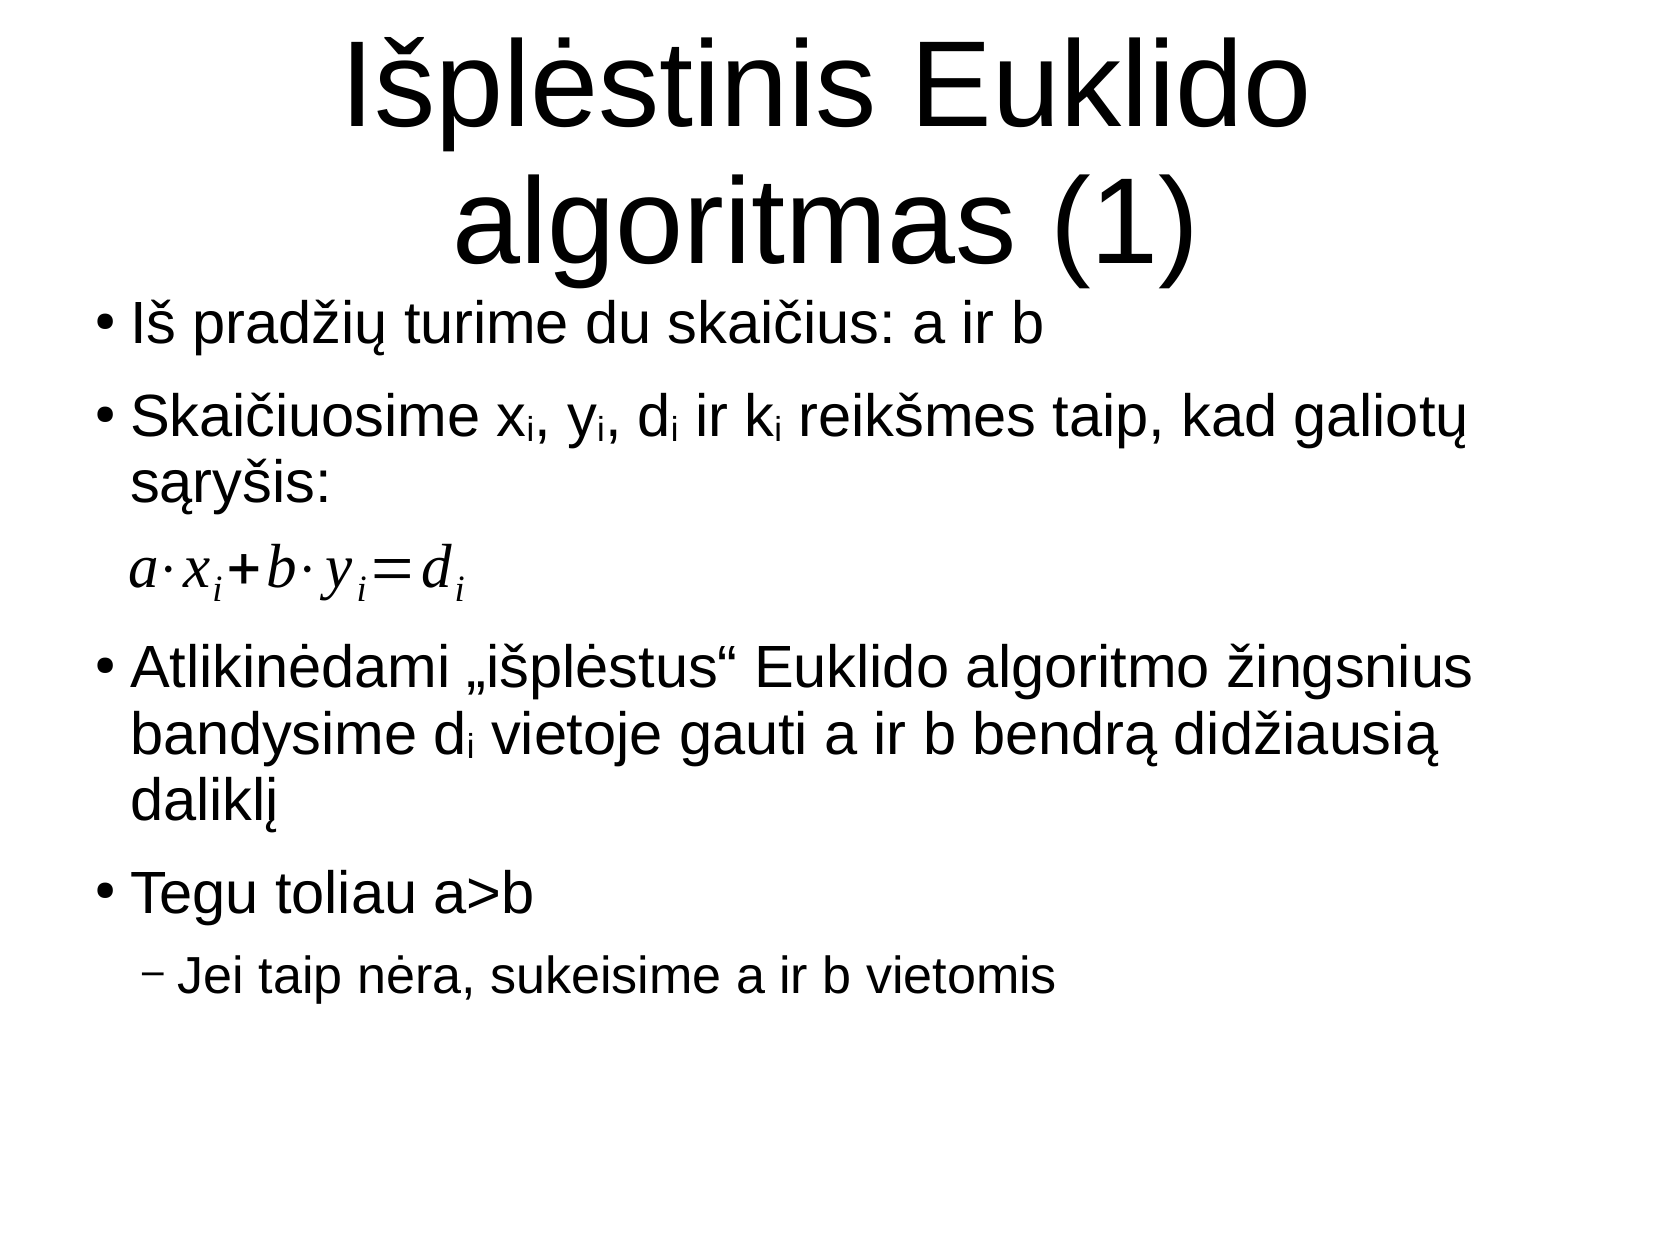

# Išplėstinis Euklido algoritmas (1)
Iš pradžių turime du skaičius: a ir b
Skaičiuosime xi, yi, di ir ki reikšmes taip, kad galiotų sąryšis:
Atlikinėdami „išplėstus“ Euklido algoritmo žingsnius bandysime di vietoje gauti a ir b bendrą didžiausią daliklį
Tegu toliau a>b
Jei taip nėra, sukeisime a ir b vietomis